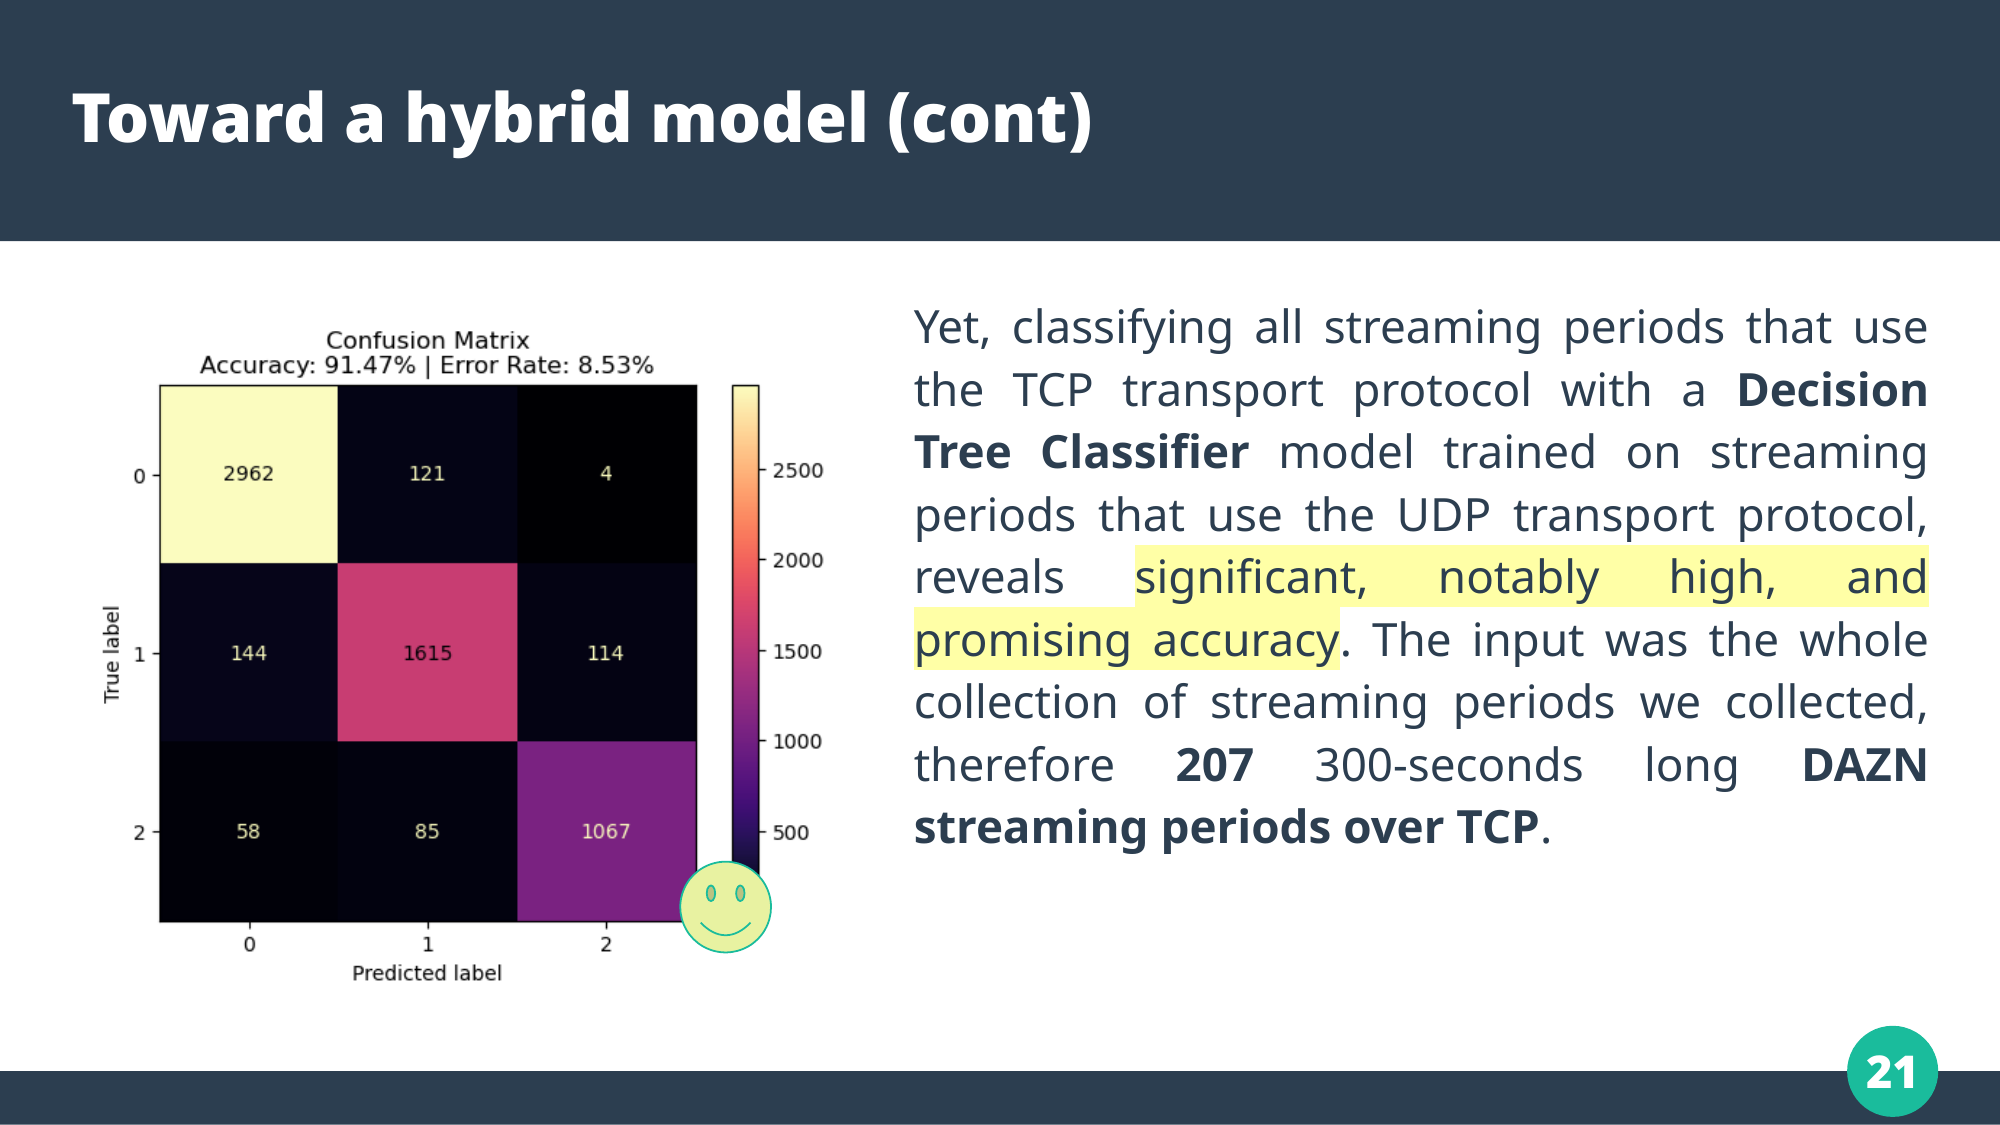

Toward a hybrid model (cont)
# Yet, classifying all streaming periods that use the TCP transport protocol with a Decision Tree Classifier model trained on streaming periods that use the UDP transport protocol, reveals significant, notably high, and promising accuracy. The input was the whole collection of streaming periods we collected, therefore 207 300-seconds long DAZN streaming periods over TCP.